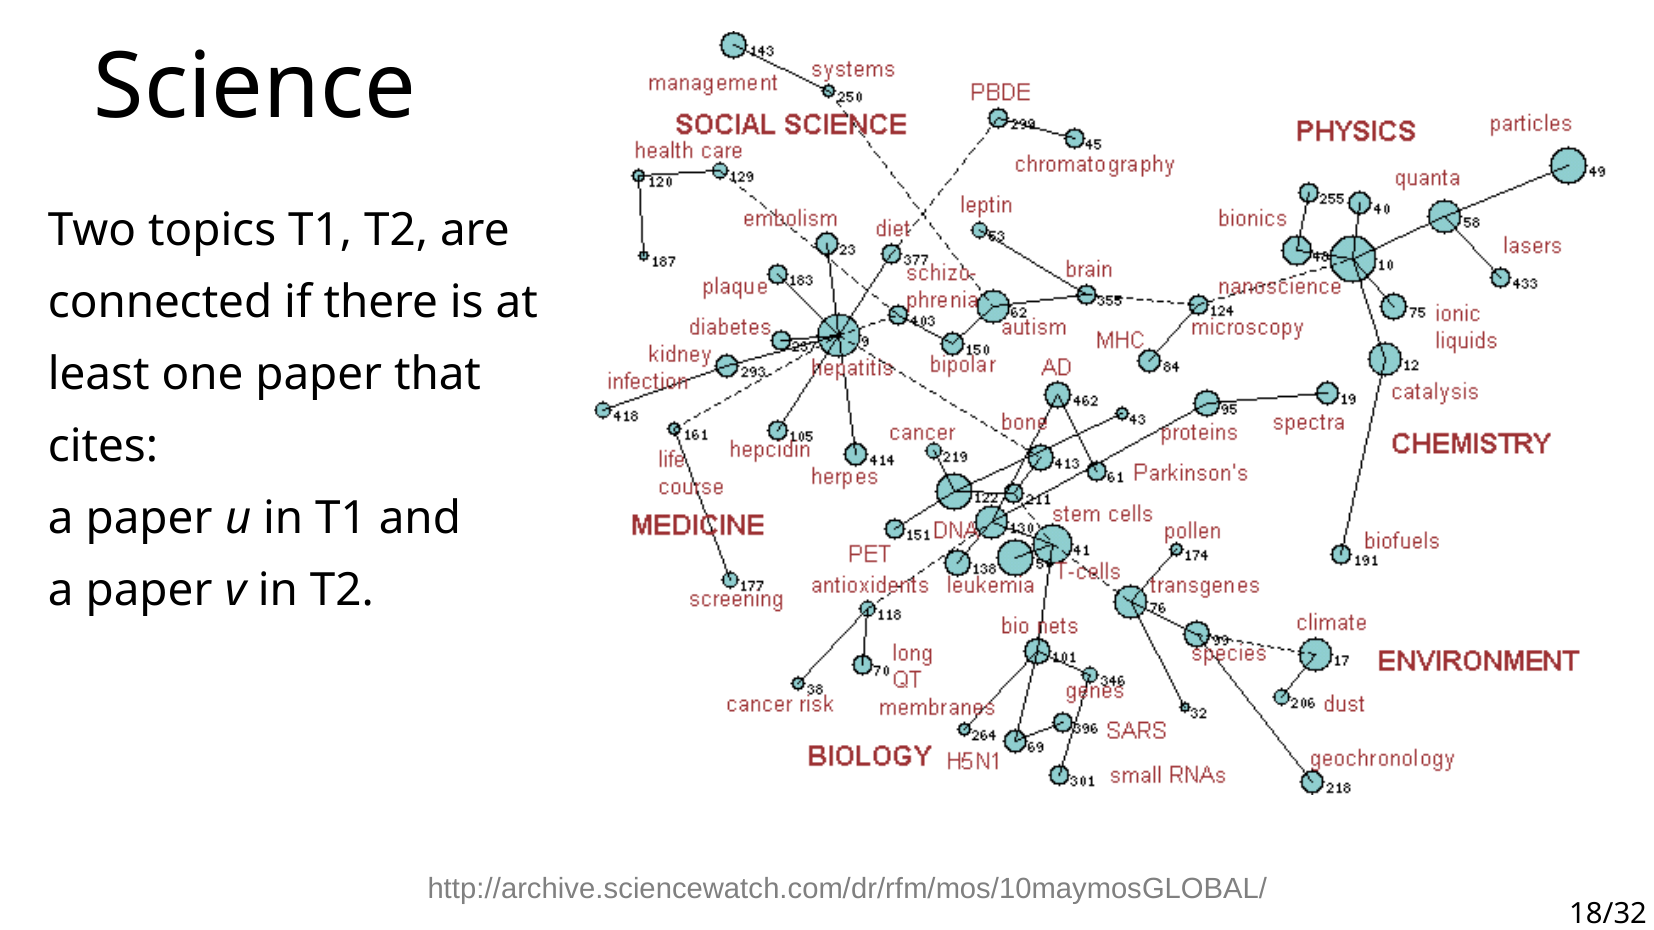

# Science
Two topics T1, T2, are connected if there is at least one paper that cites:
a paper u in T1 and
a paper v in T2.
http://archive.sciencewatch.com/dr/rfm/mos/10maymosGLOBAL/
18